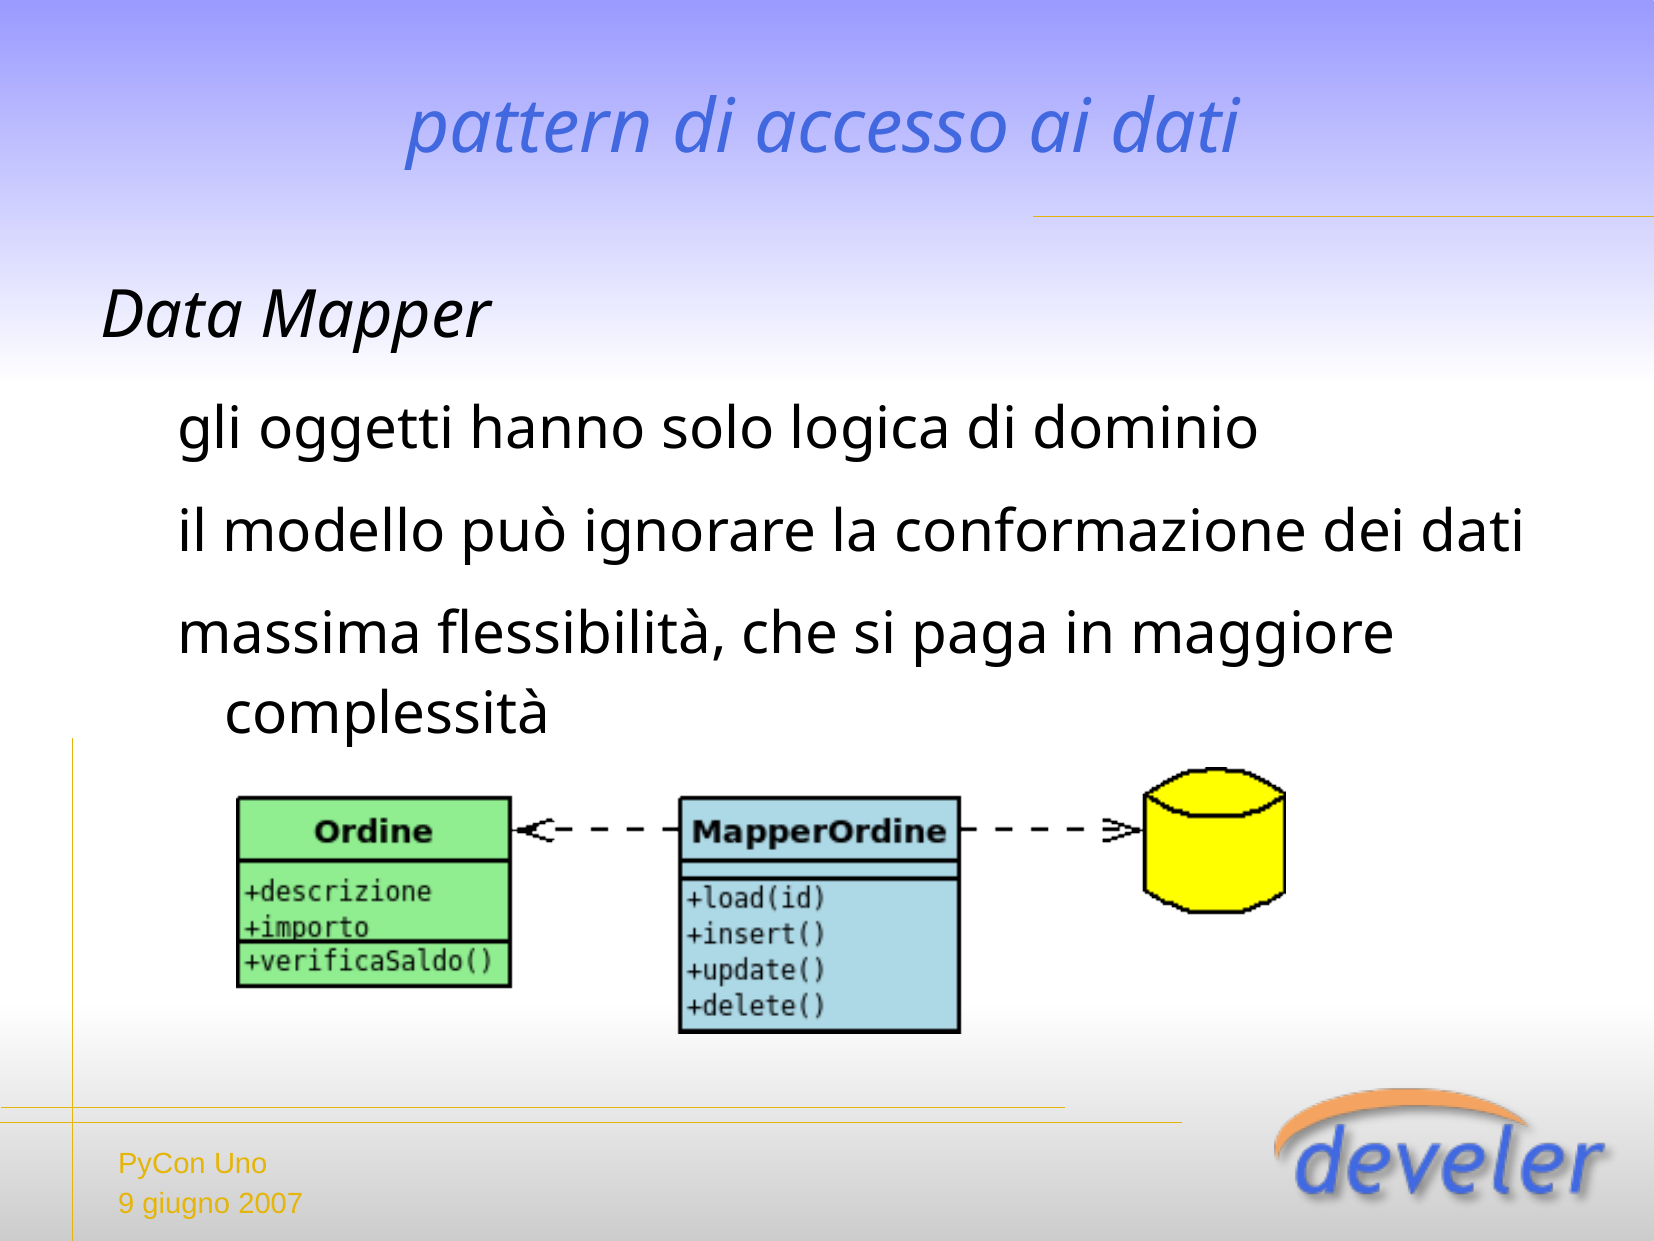

# pattern di accesso ai dati
Data Mapper
gli oggetti hanno solo logica di dominio
il modello può ignorare la conformazione dei dati
massima flessibilità, che si paga in maggiore complessità
PyCon Uno
9 giugno 2007